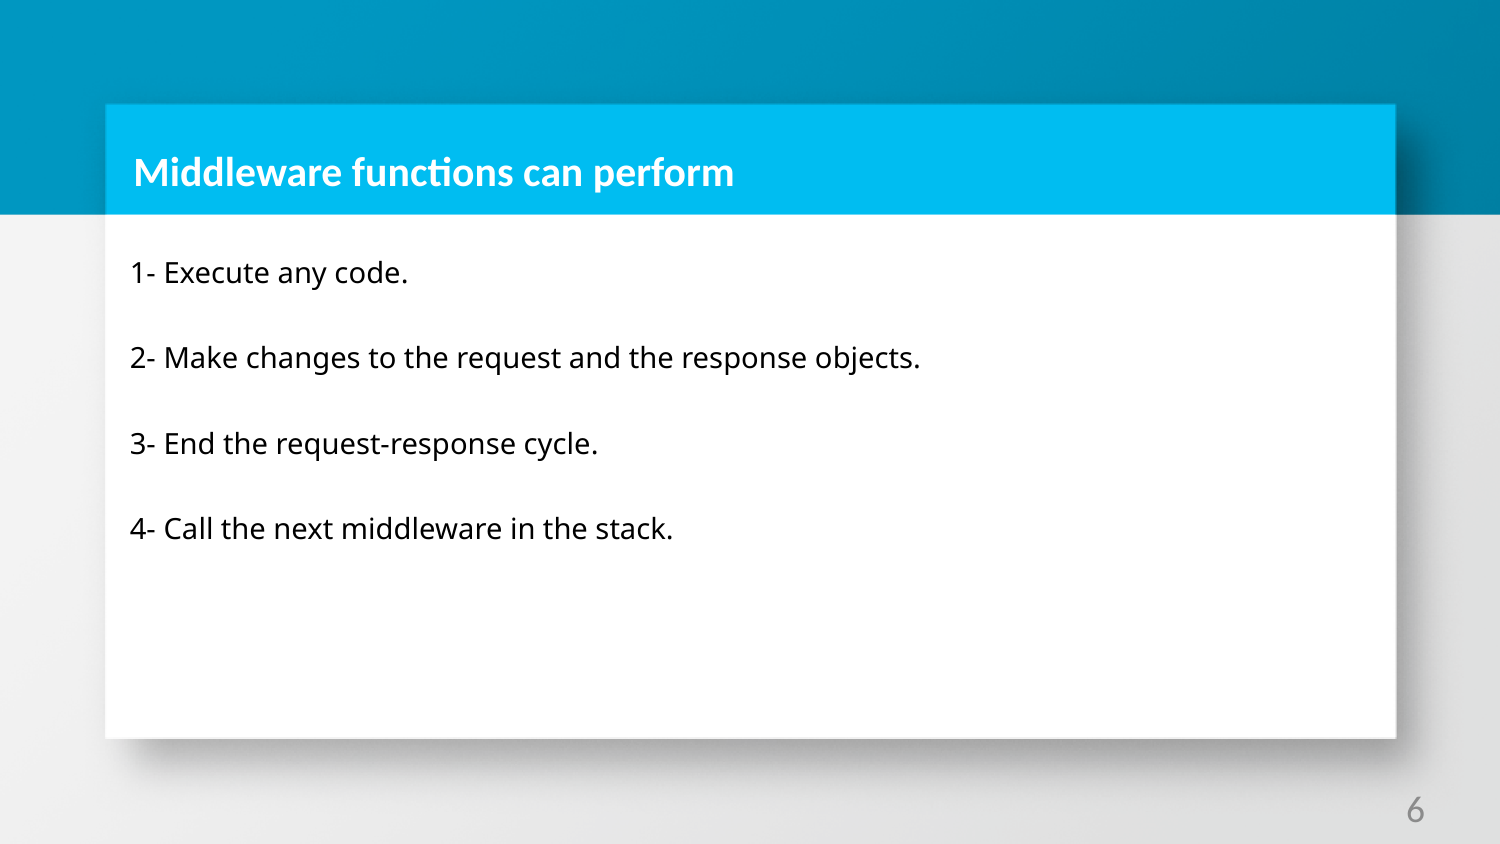

# Middleware functions can perform
1- Execute any code.
2- Make changes to the request and the response objects.
3- End the request-response cycle.
4- Call the next middleware in the stack.
Naveed Rana
6